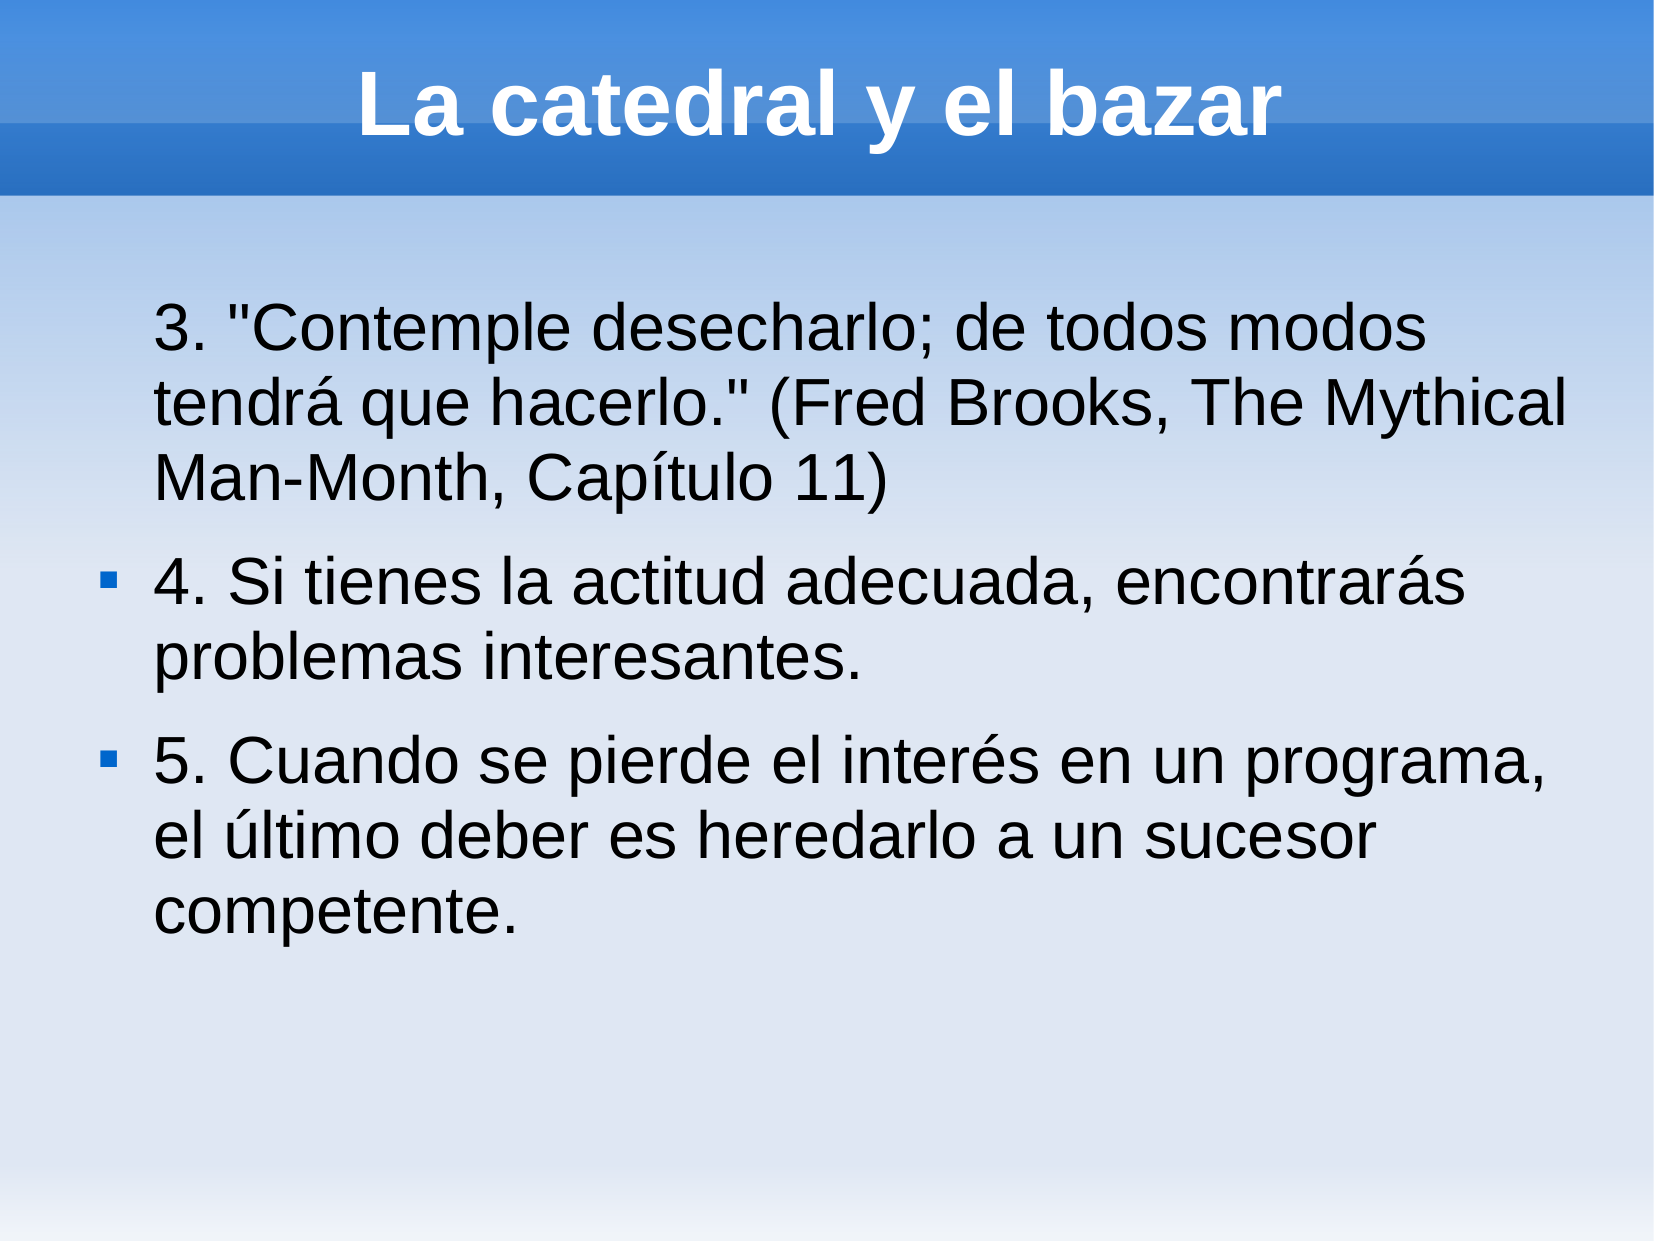

# La catedral y el bazar
3. "Contemple desecharlo; de todos modos tendrá que hacerlo." (Fred Brooks, The Mythical Man-Month, Capítulo 11)
4. Si tienes la actitud adecuada, encontrarás problemas interesantes.
5. Cuando se pierde el interés en un programa, el último deber es heredarlo a un sucesor competente.